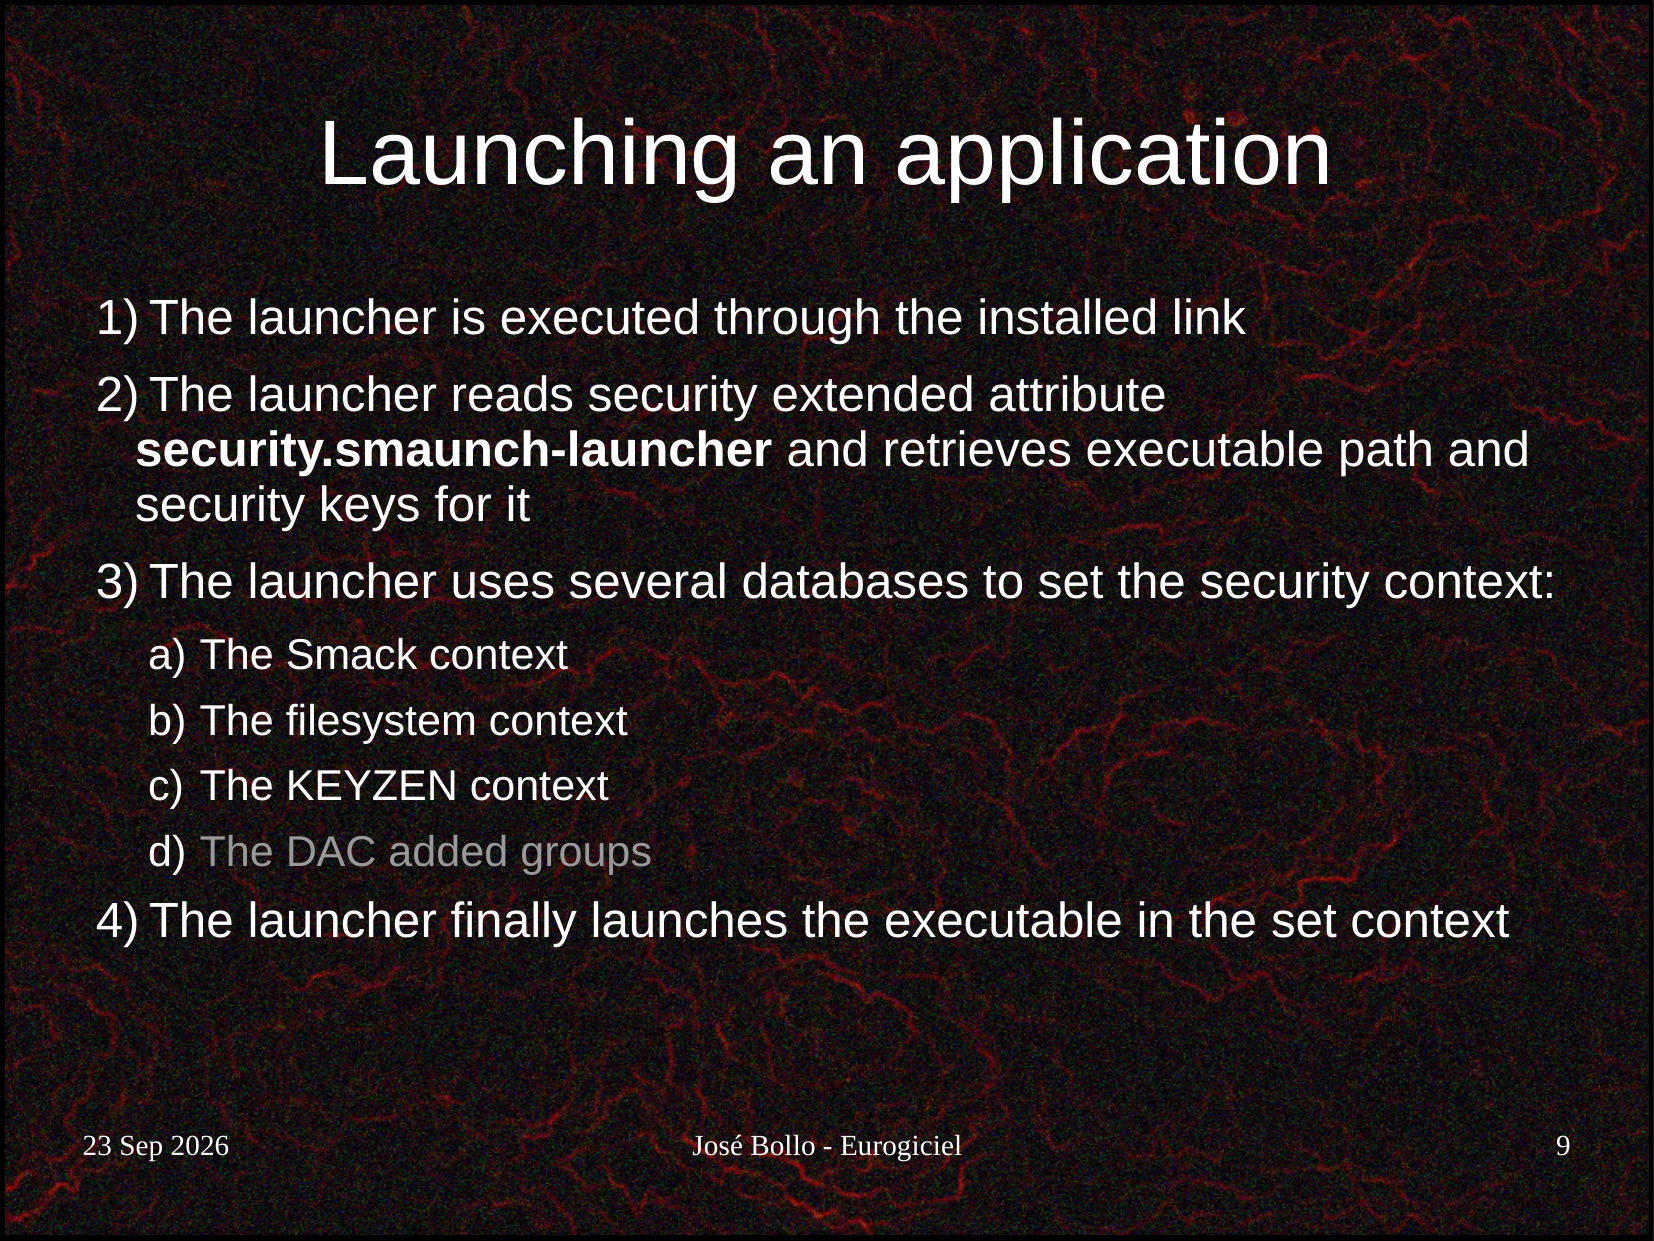

# Launching an application
 The launcher is executed through the installed link
 The launcher reads security extended attribute security.smaunch-launcher and retrieves executable path and security keys for it
 The launcher uses several databases to set the security context:
 The Smack context
 The filesystem context
 The KEYZEN context
 The DAC added groups
 The launcher finally launches the executable in the set context
José Bollo - Eurogiciel
9